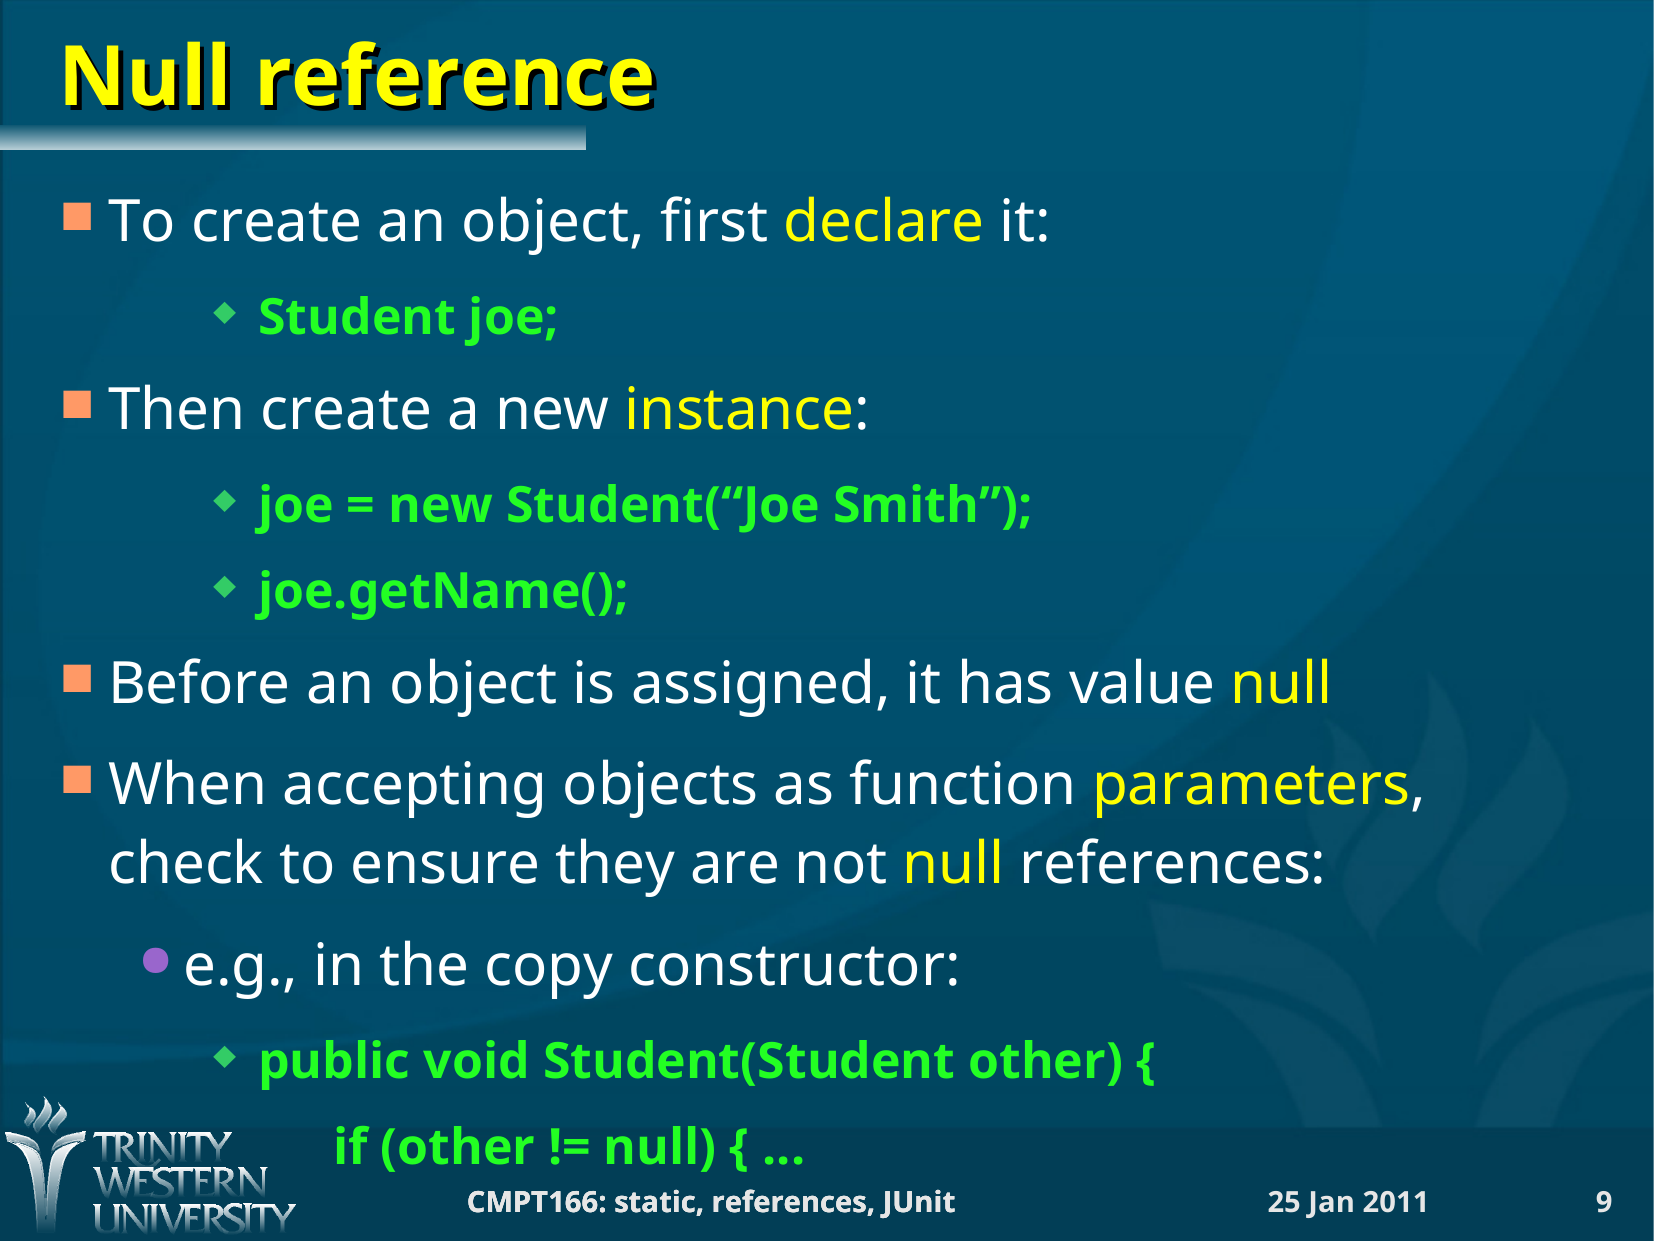

# Null reference
To create an object, first declare it:
Student joe;
Then create a new instance:
joe = new Student(“Joe Smith”);
joe.getName();
Before an object is assigned, it has value null
When accepting objects as function parameters, check to ensure they are not null references:
e.g., in the copy constructor:
public void Student(Student other) {
if (other != null) { ...
CMPT166: static, references, JUnit
25 Jan 2011
9